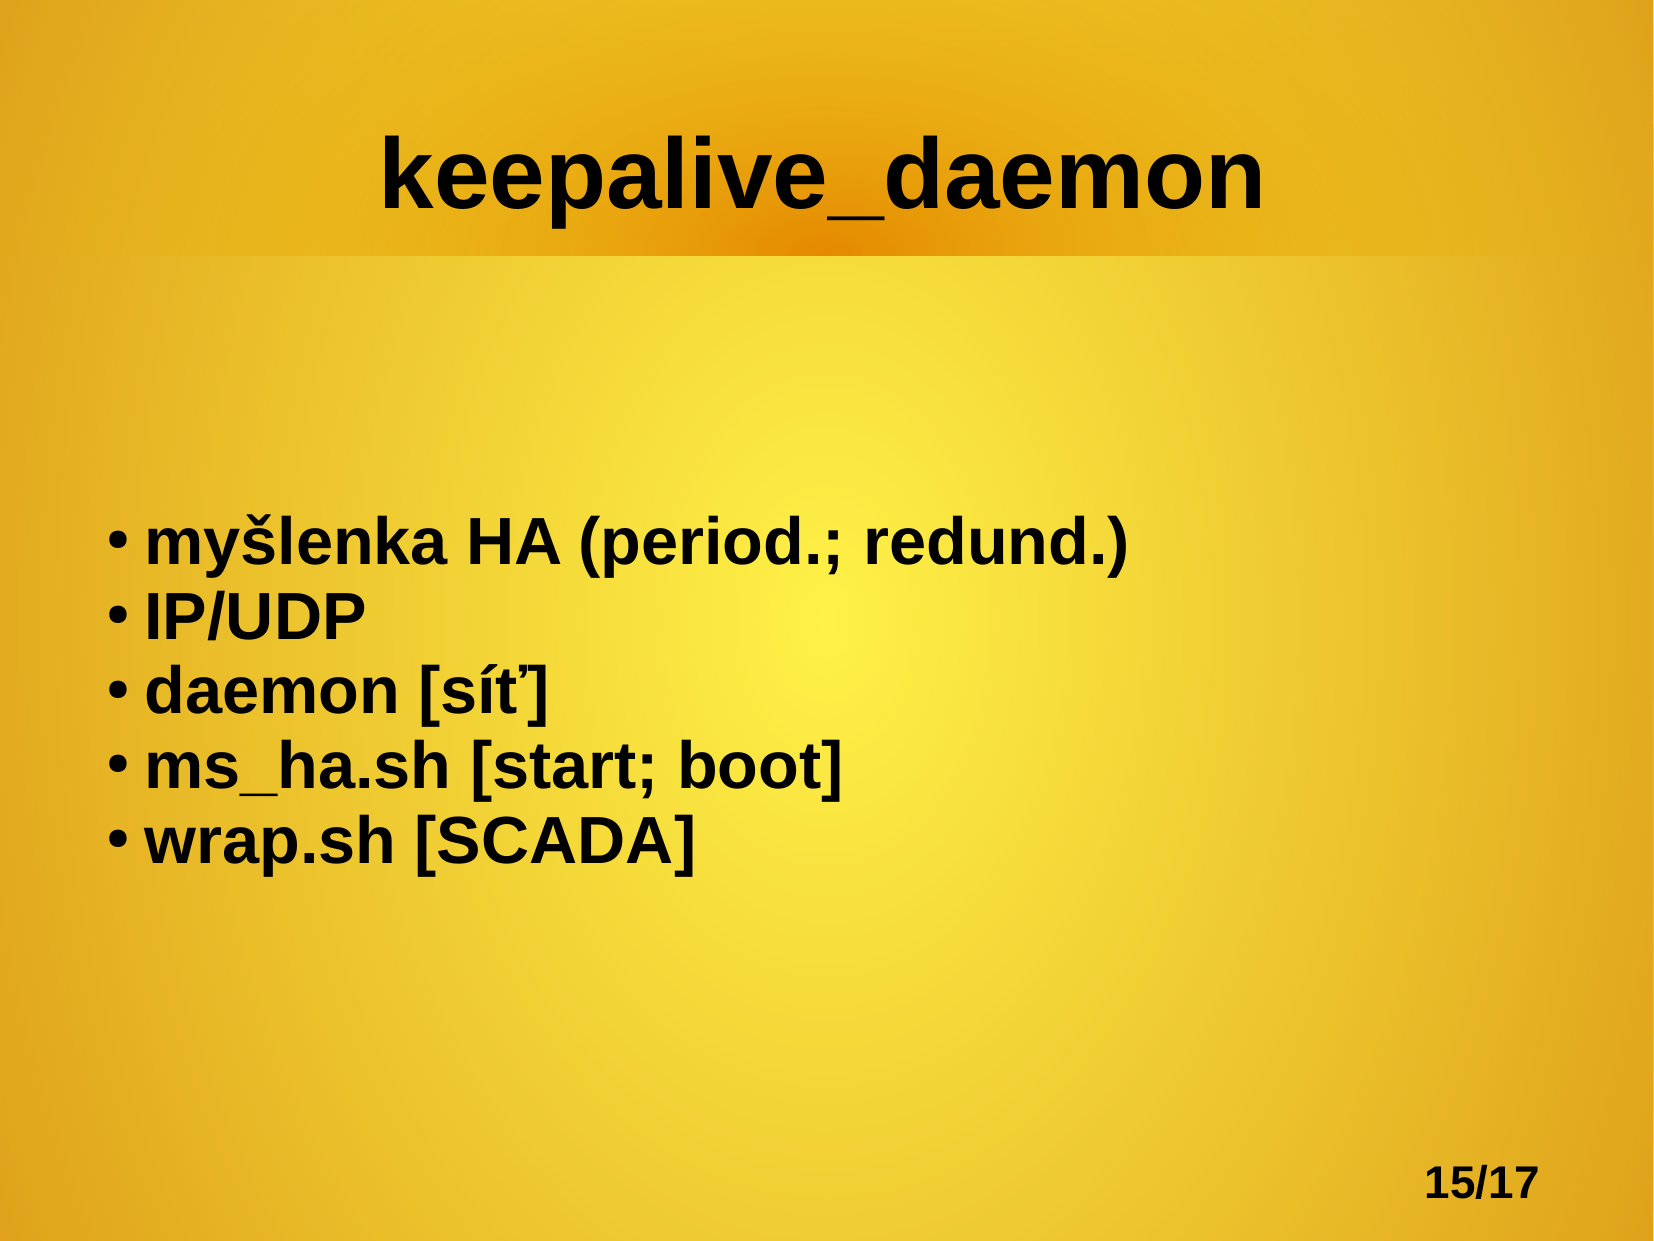

# keepalive_daemon
myšlenka HA (period.; redund.)
IP/UDP
daemon [síť]
ms_ha.sh [start; boot]
wrap.sh [SCADA]